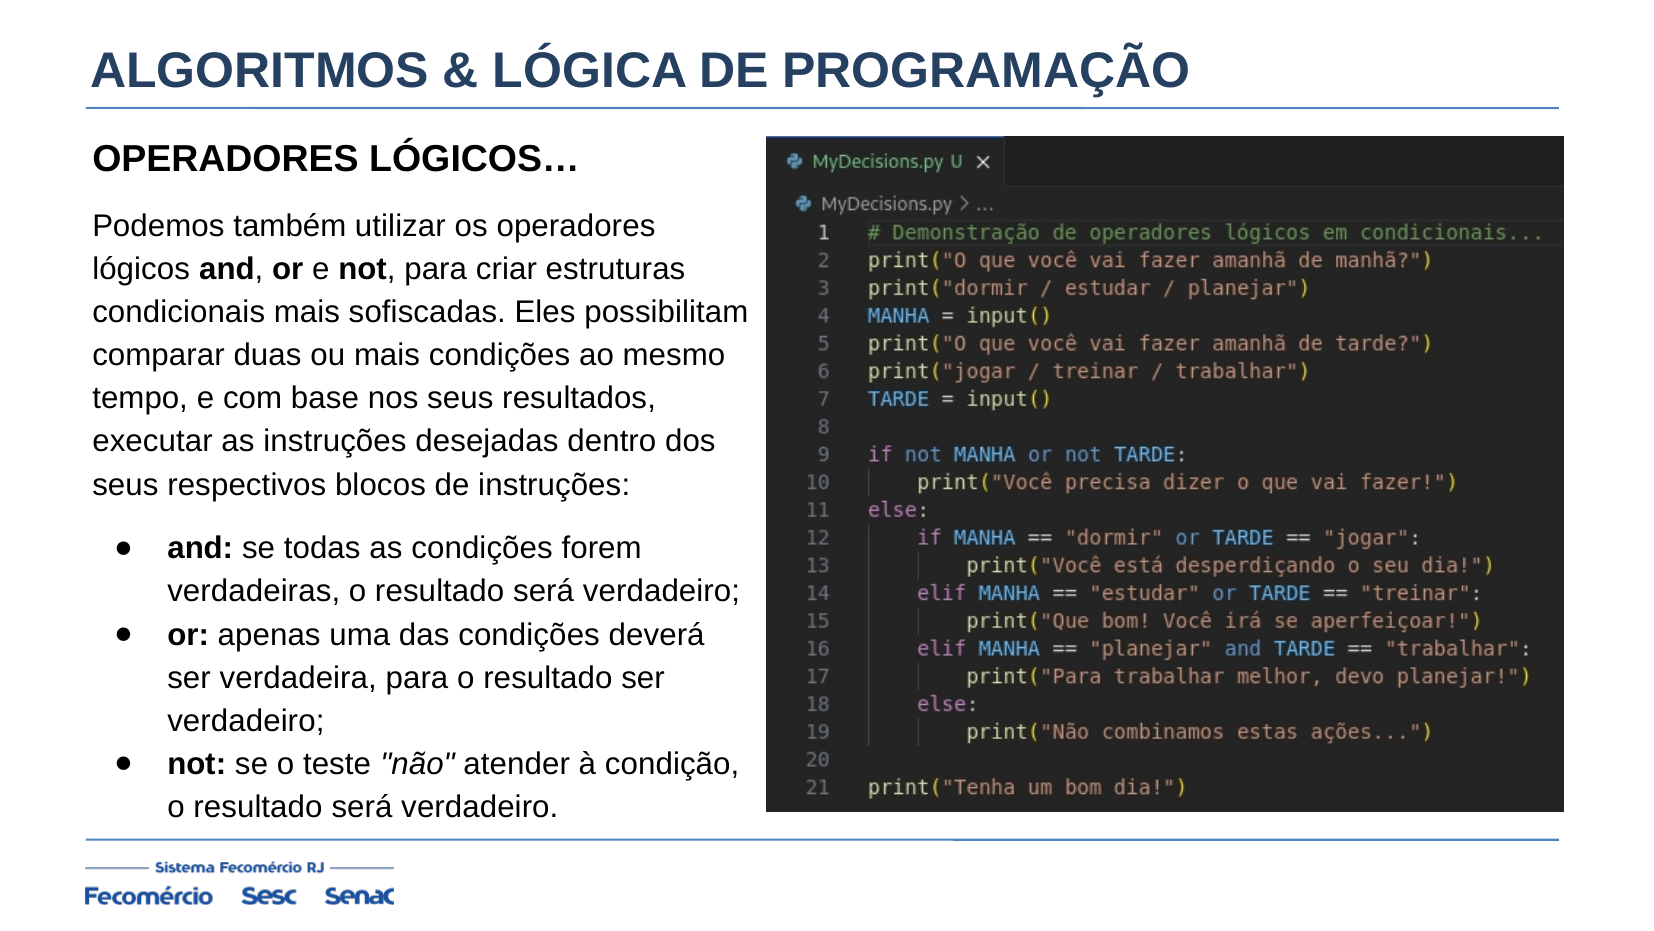

ALGORITMOS & LÓGICA DE PROGRAMAÇÃO
OPERADORES LÓGICOS…
Podemos também utilizar os operadores lógicos and, or e not, para criar estruturas condicionais mais sofiscadas. Eles possibilitam comparar duas ou mais condições ao mesmo tempo, e com base nos seus resultados, executar as instruções desejadas dentro dos seus respectivos blocos de instruções:
and: se todas as condições forem verdadeiras, o resultado será verdadeiro;
or: apenas uma das condições deverá ser verdadeira, para o resultado ser verdadeiro;
not: se o teste "não" atender à condição, o resultado será verdadeiro.